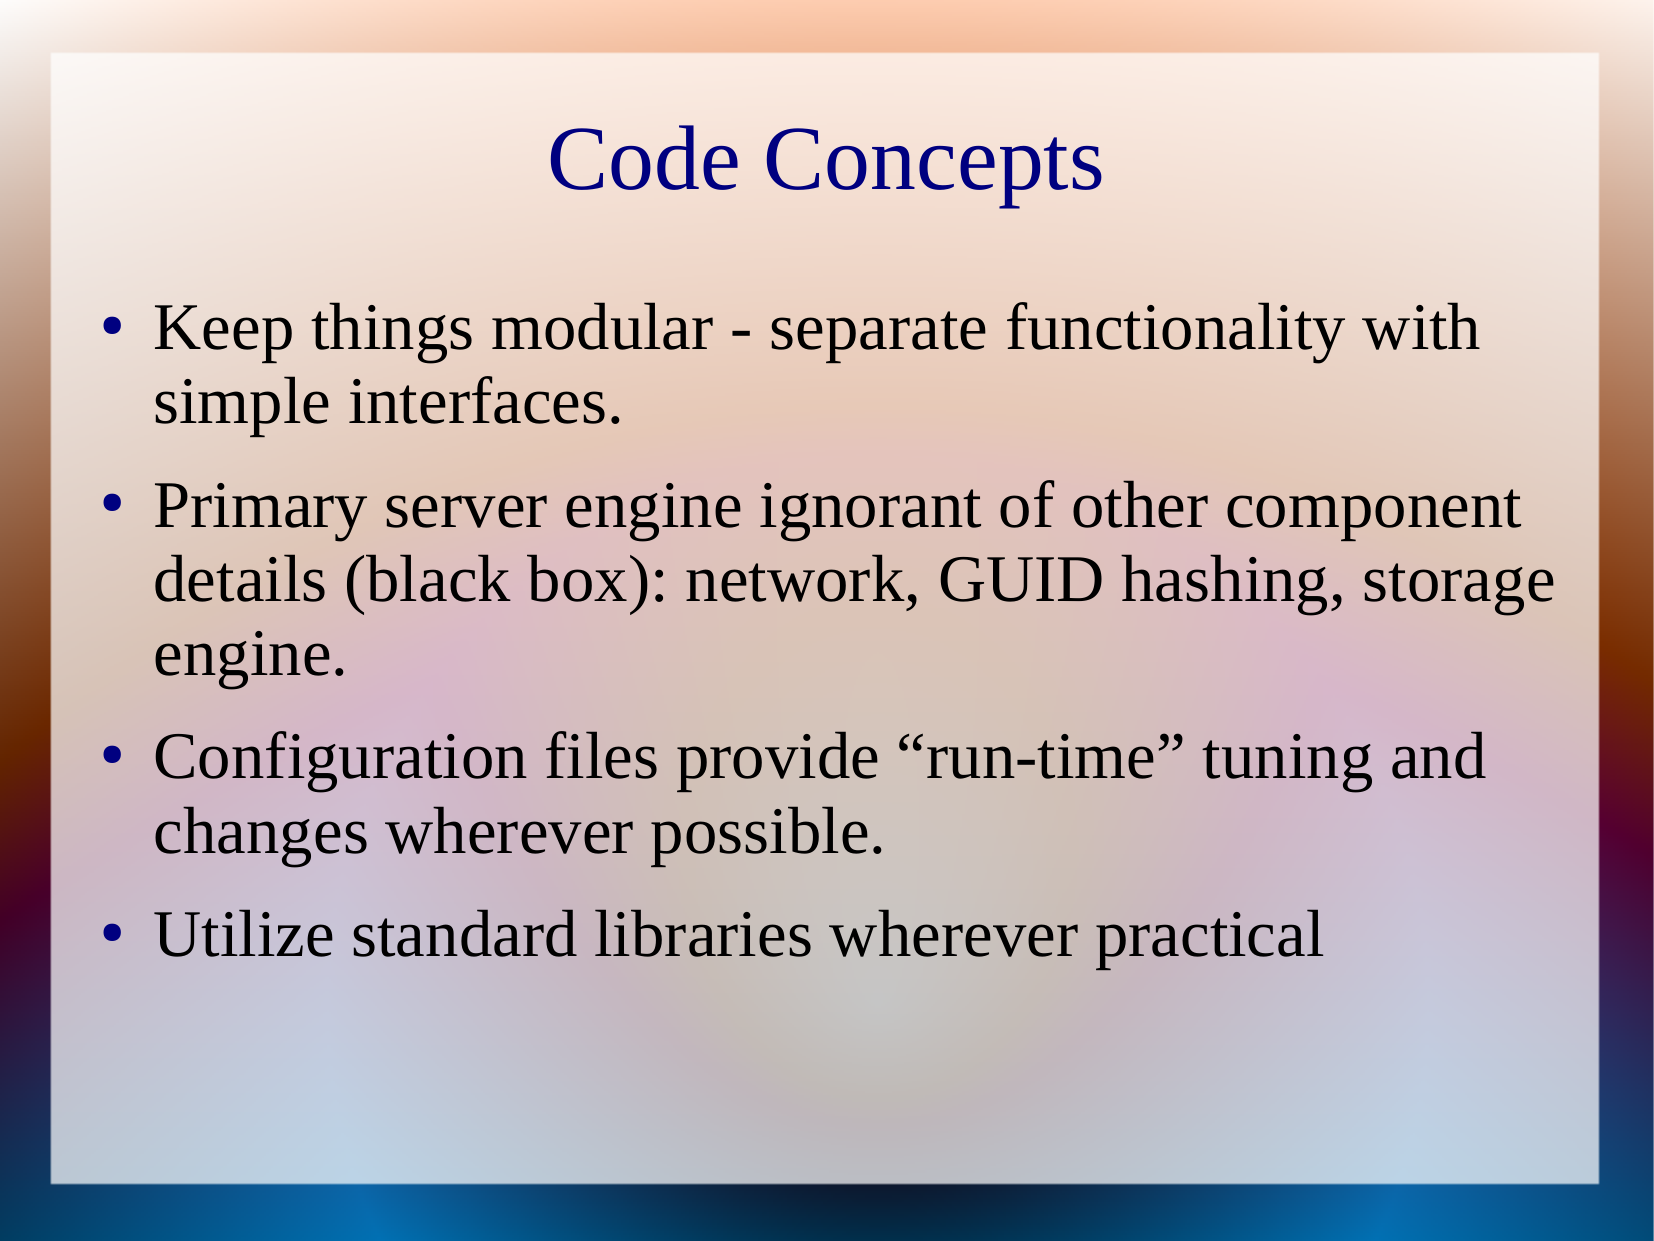

# Code Concepts
Keep things modular - separate functionality with simple interfaces.
Primary server engine ignorant of other component details (black box): network, GUID hashing, storage engine.
Configuration files provide “run-time” tuning and changes wherever possible.
Utilize standard libraries wherever practical